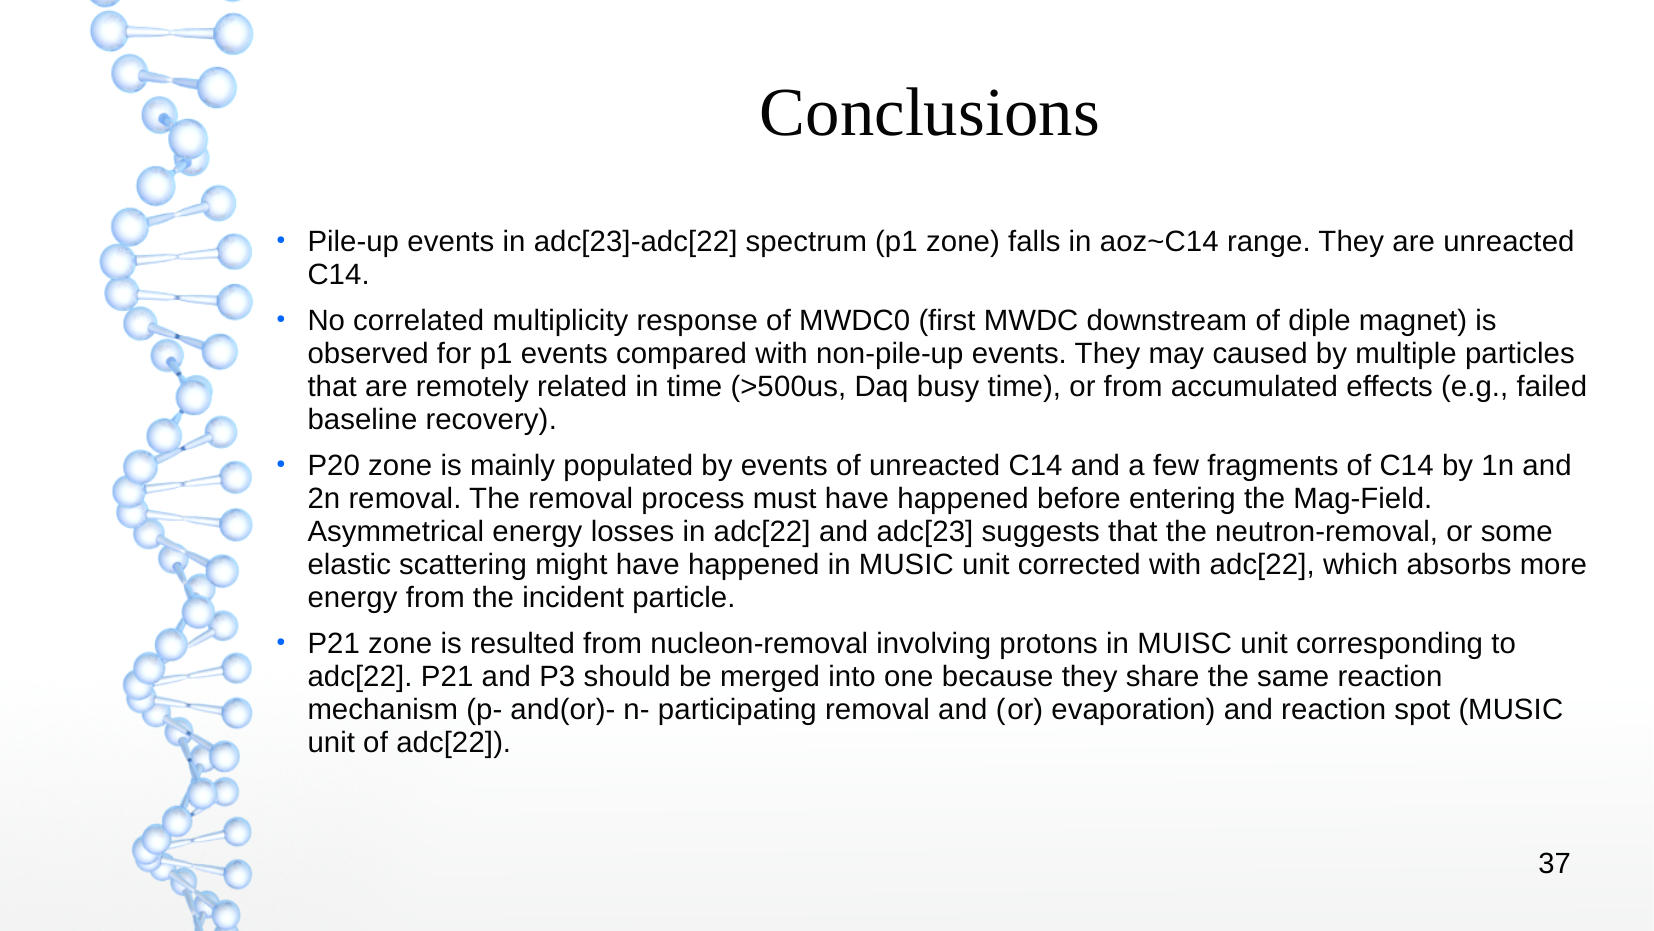

# Conclusions
Pile-up events in adc[23]-adc[22] spectrum (p1 zone) falls in aoz~C14 range. They are unreacted C14.
No correlated multiplicity response of MWDC0 (first MWDC downstream of diple magnet) is observed for p1 events compared with non-pile-up events. They may caused by multiple particles that are remotely related in time (>500us, Daq busy time), or from accumulated effects (e.g., failed baseline recovery).
P20 zone is mainly populated by events of unreacted C14 and a few fragments of C14 by 1n and 2n removal. The removal process must have happened before entering the Mag-Field. Asymmetrical energy losses in adc[22] and adc[23] suggests that the neutron-removal, or some elastic scattering might have happened in MUSIC unit corrected with adc[22], which absorbs more energy from the incident particle.
P21 zone is resulted from nucleon-removal involving protons in MUISC unit corresponding to adc[22]. P21 and P3 should be merged into one because they share the same reaction mechanism (p- and(or)- n- participating removal and (or) evaporation) and reaction spot (MUSIC unit of adc[22]).
37